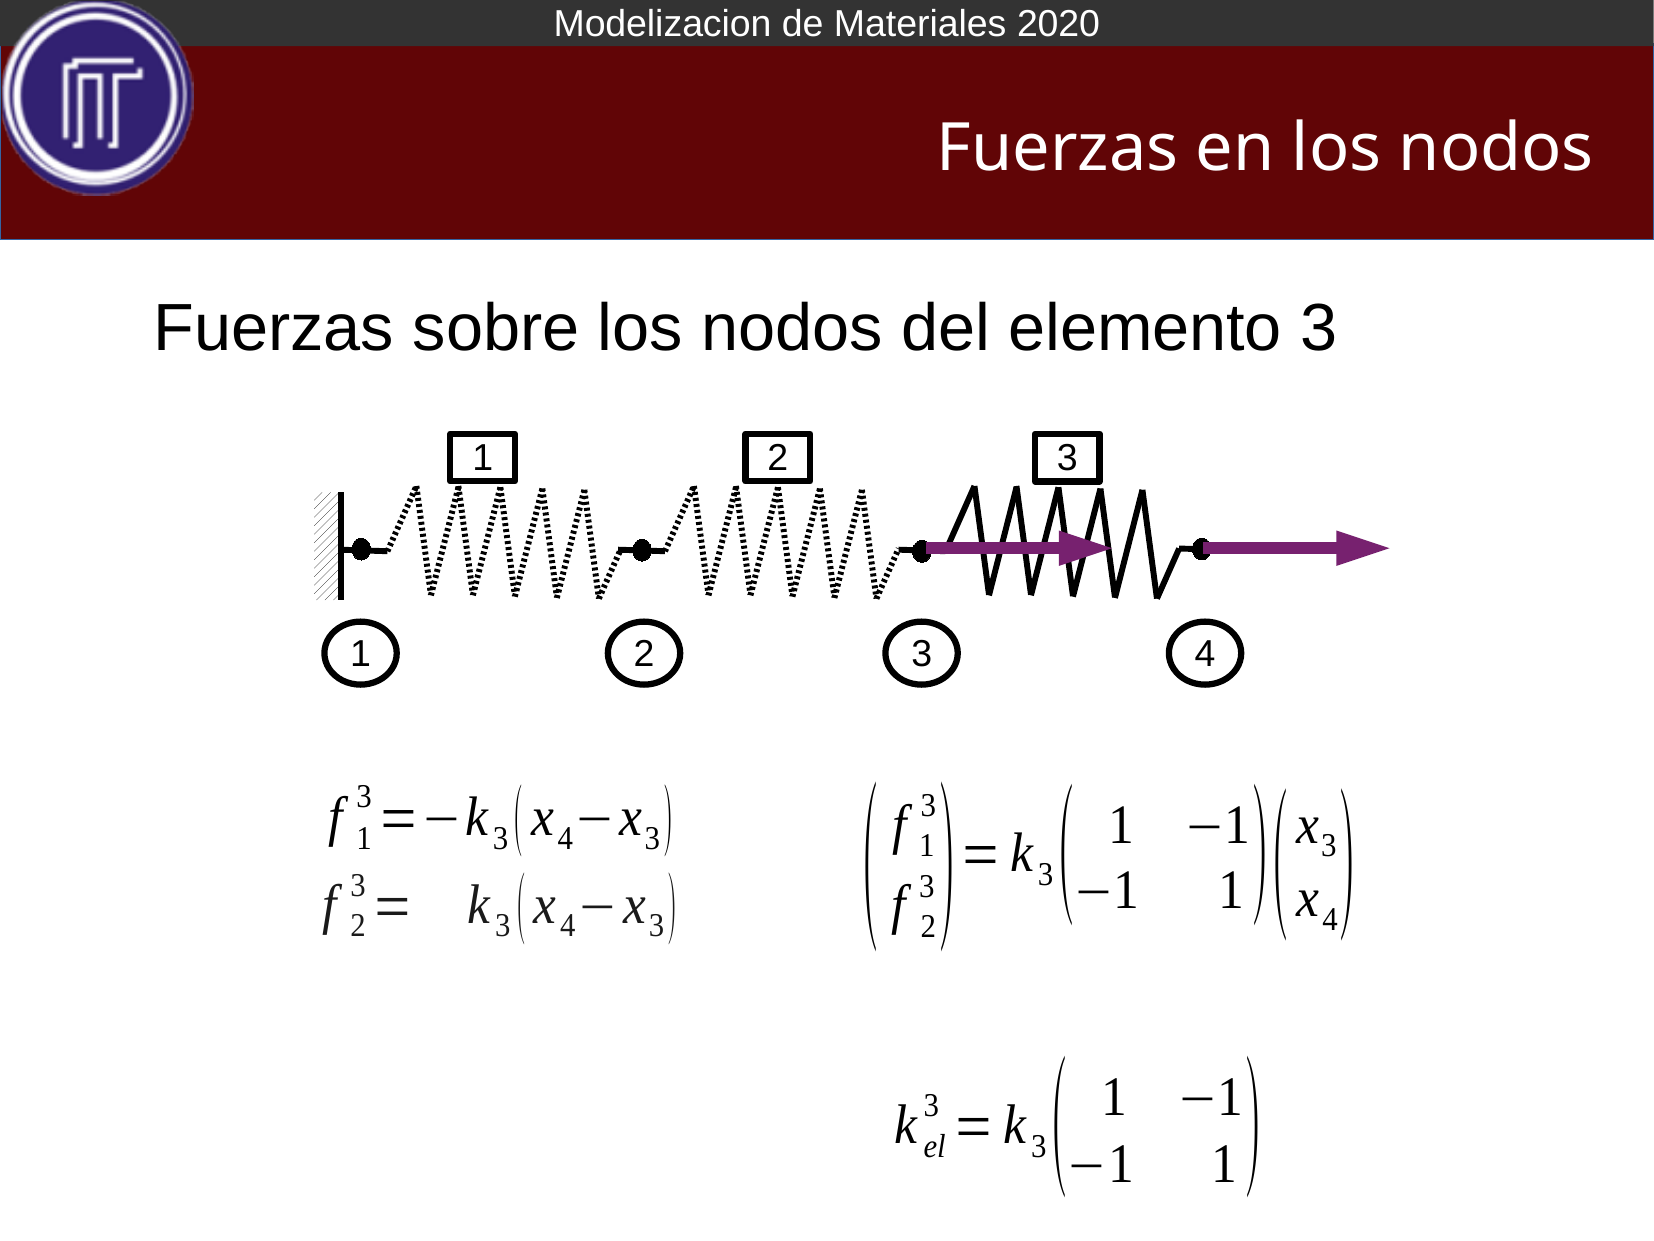

# Fuerzas en los nodos
Fuerzas sobre los nodos del elemento 3
1
2
3
1
2
3
4